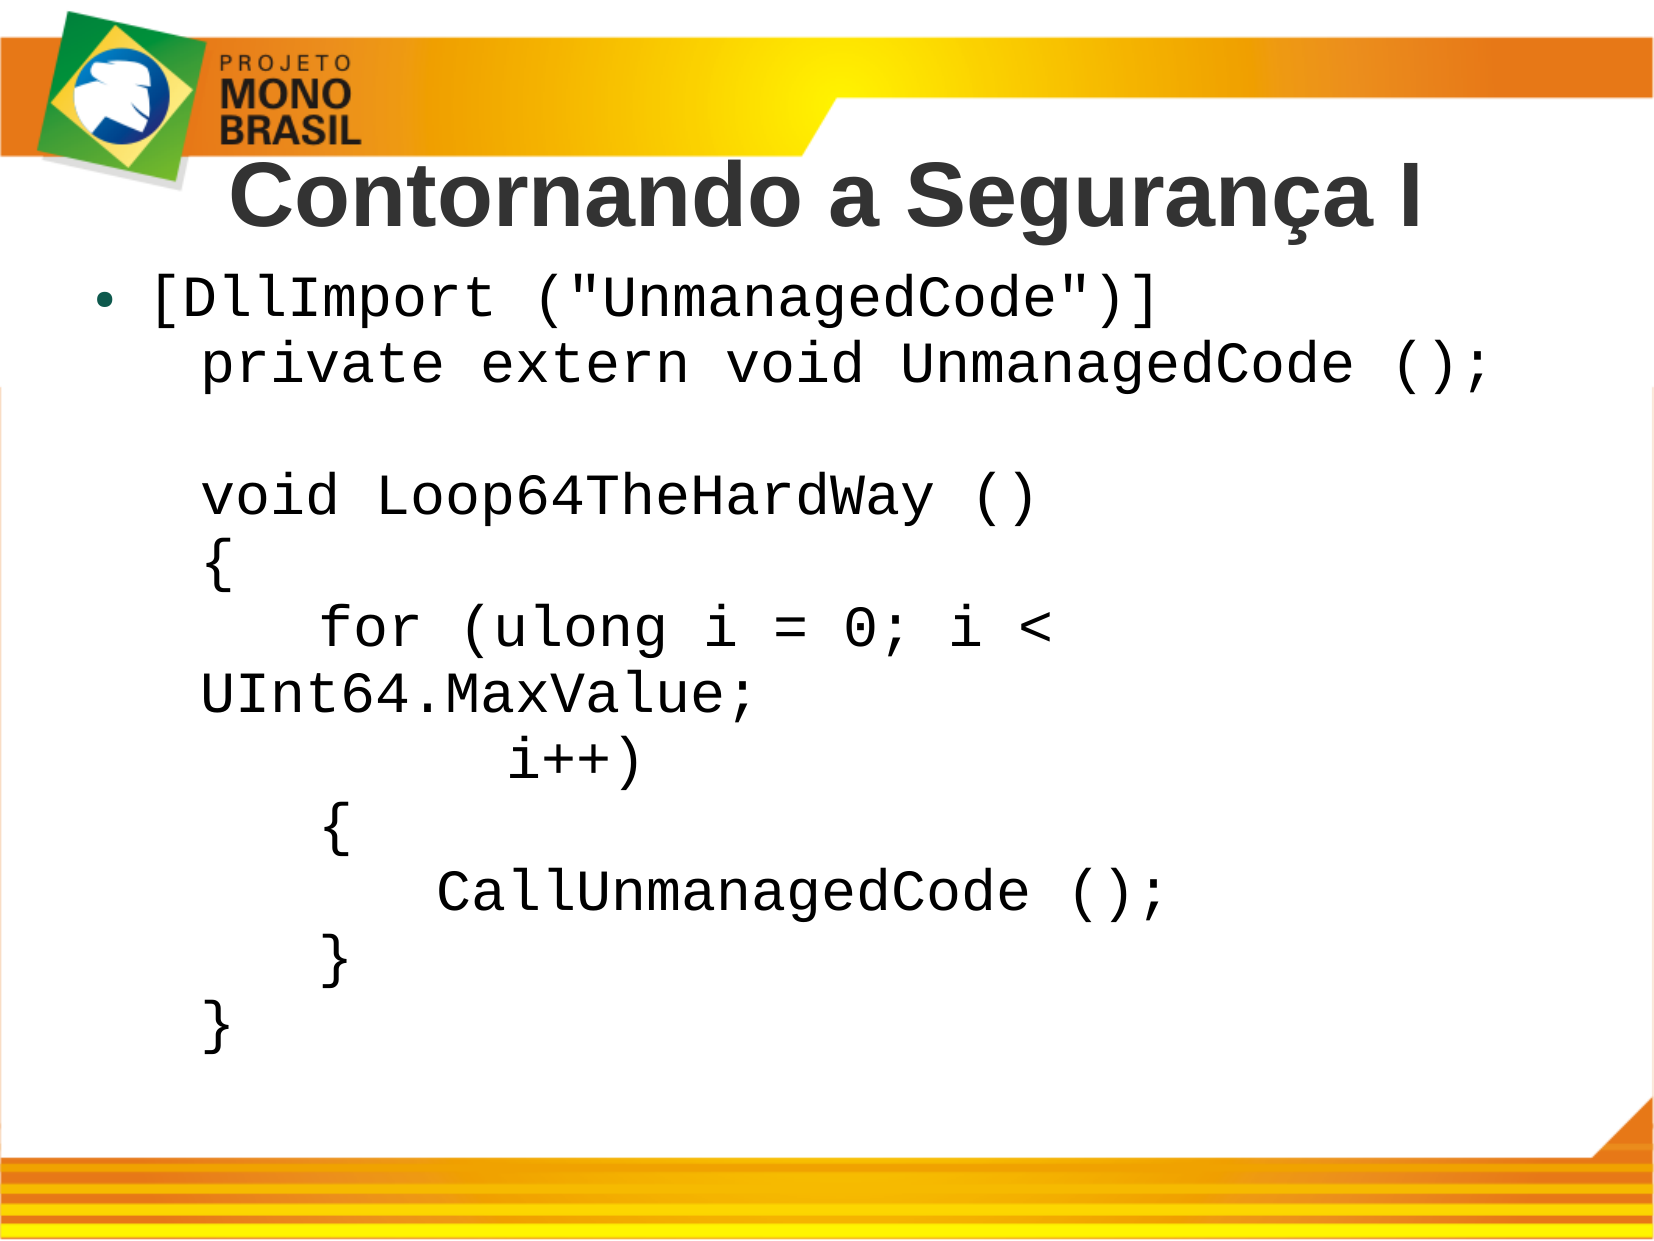

# Contornando a Segurança I
[DllImport ("UnmanagedCode")]
private extern void UnmanagedCode ();
void Loop64TheHardWay ()
{
	for (ulong i = 0; i < UInt64.MaxValue;
		 i++)
	{
		CallUnmanagedCode ();
	}
}